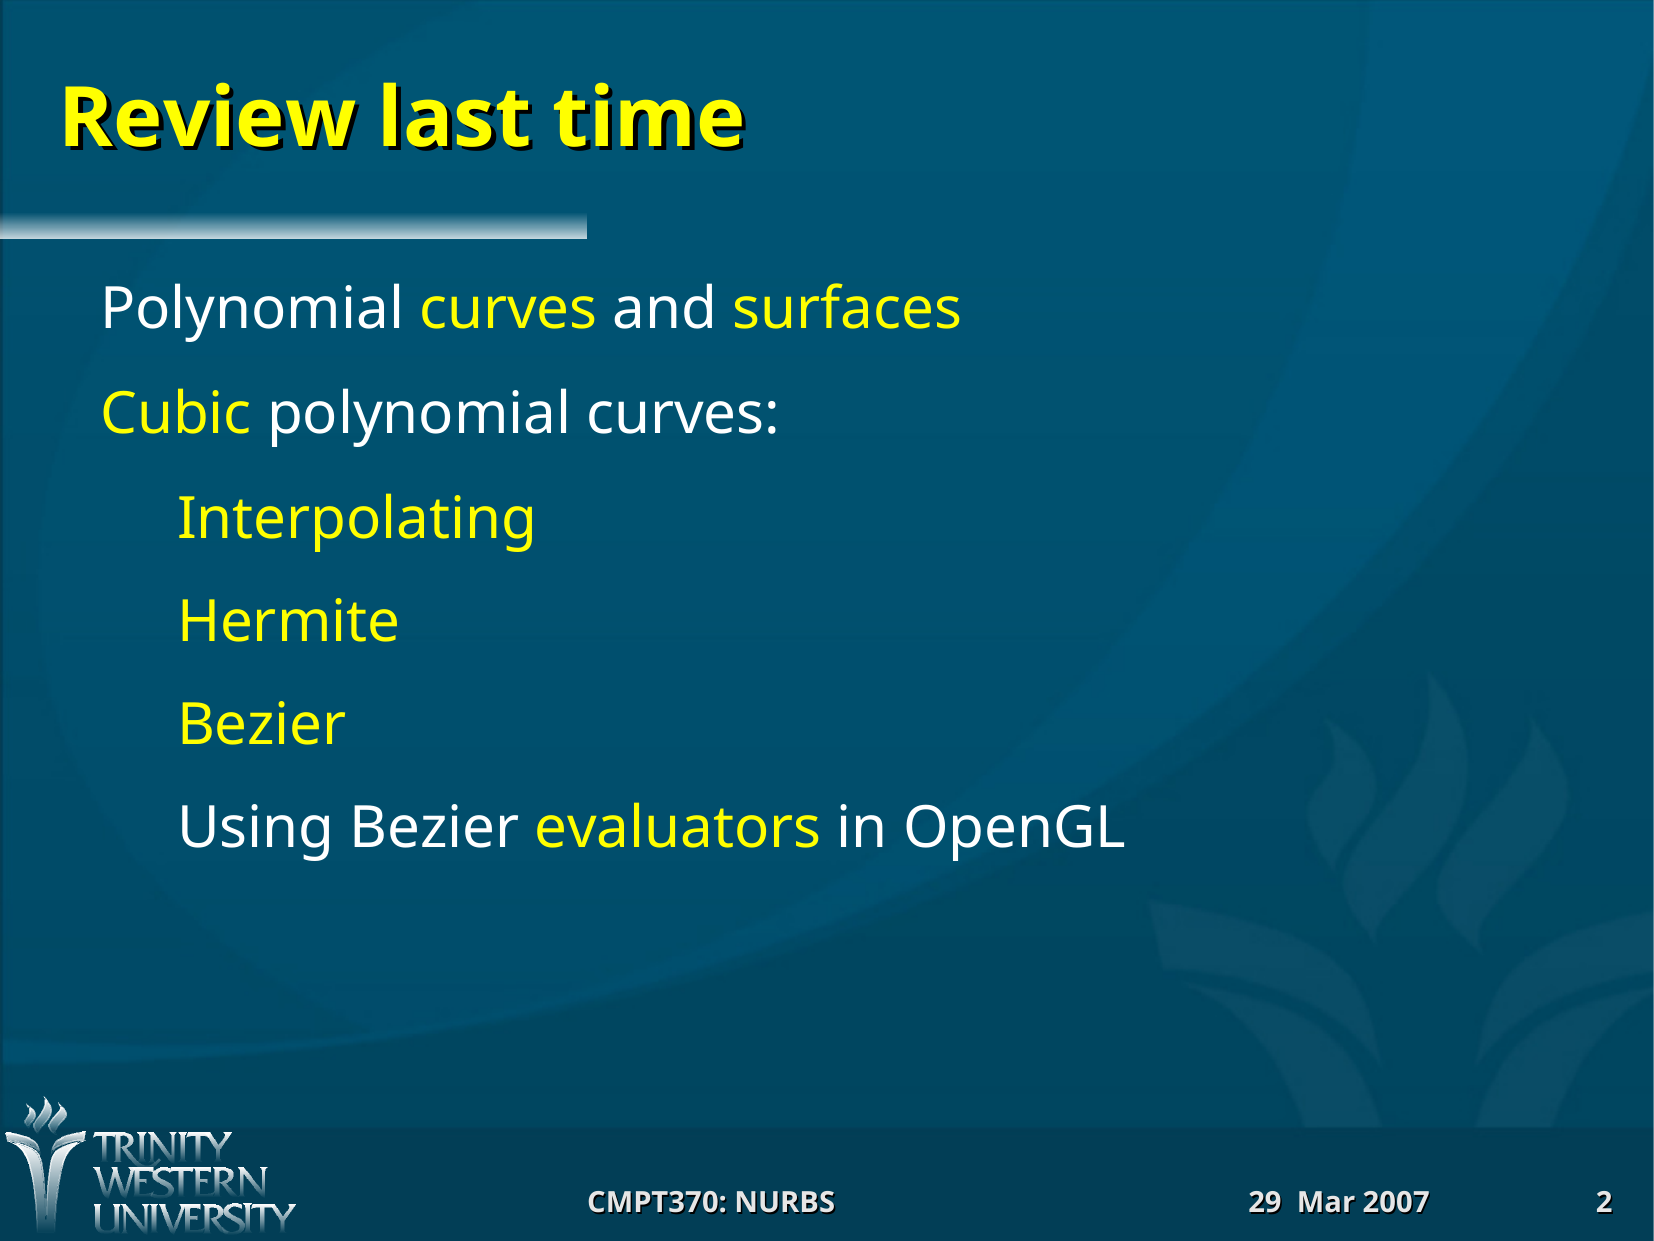

# Review last time
Polynomial curves and surfaces
Cubic polynomial curves:
Interpolating
Hermite
Bezier
Using Bezier evaluators in OpenGL
CMPT370: NURBS
29 Mar 2007
2